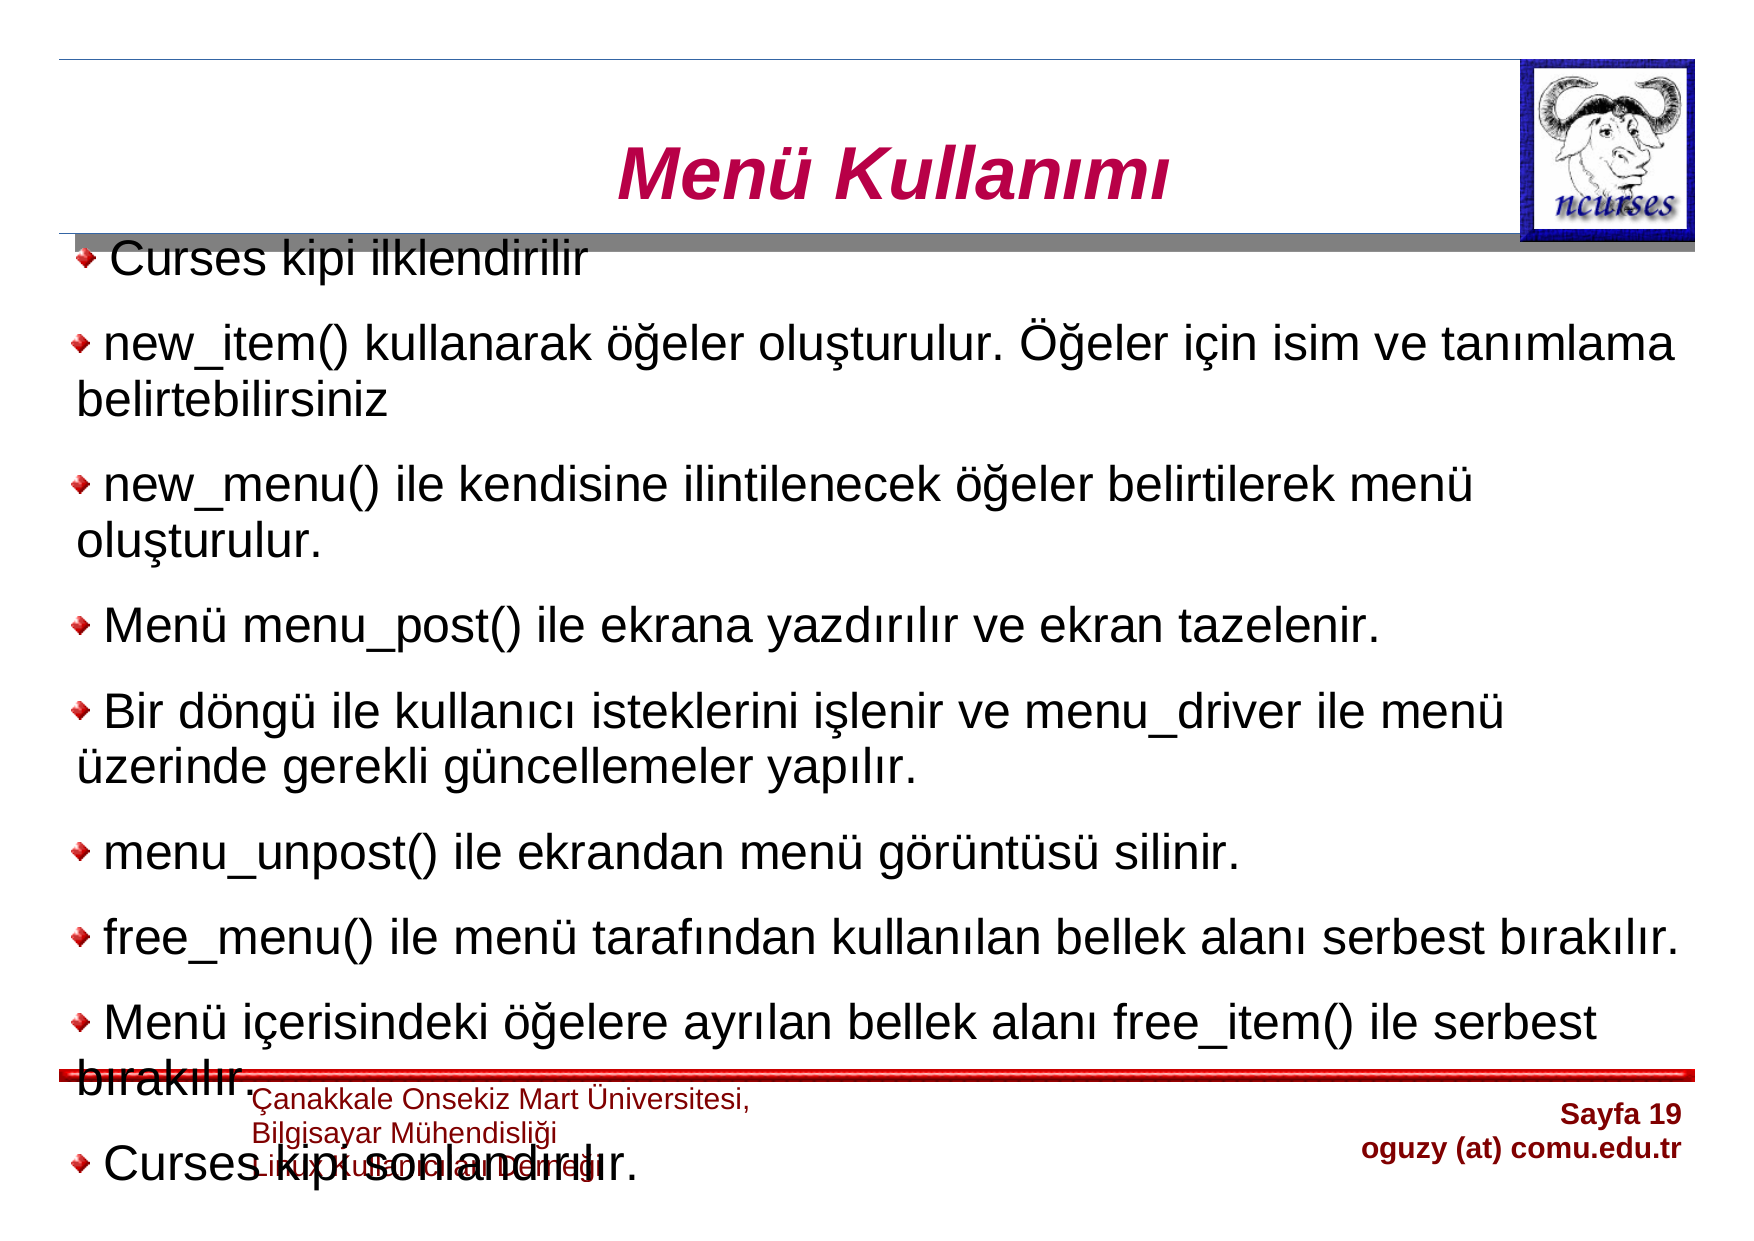

# Menü Kullanımı
 Curses kipi ilklendirilir
 new_item() kullanarak öğeler oluşturulur. Öğeler için isim ve tanımlama belirtebilirsiniz
 new_menu() ile kendisine ilintilenecek öğeler belirtilerek menü oluşturulur.
 Menü menu_post() ile ekrana yazdırılır ve ekran tazelenir.
 Bir döngü ile kullanıcı isteklerini işlenir ve menu_driver ile menü üzerinde gerekli güncellemeler yapılır.
 menu_unpost() ile ekrandan menü görüntüsü silinir.
 free_menu() ile menü tarafından kullanılan bellek alanı serbest bırakılır.
 Menü içerisindeki öğelere ayrılan bellek alanı free_item() ile serbest bırakılır.
 Curses kipi sonlandırılır.